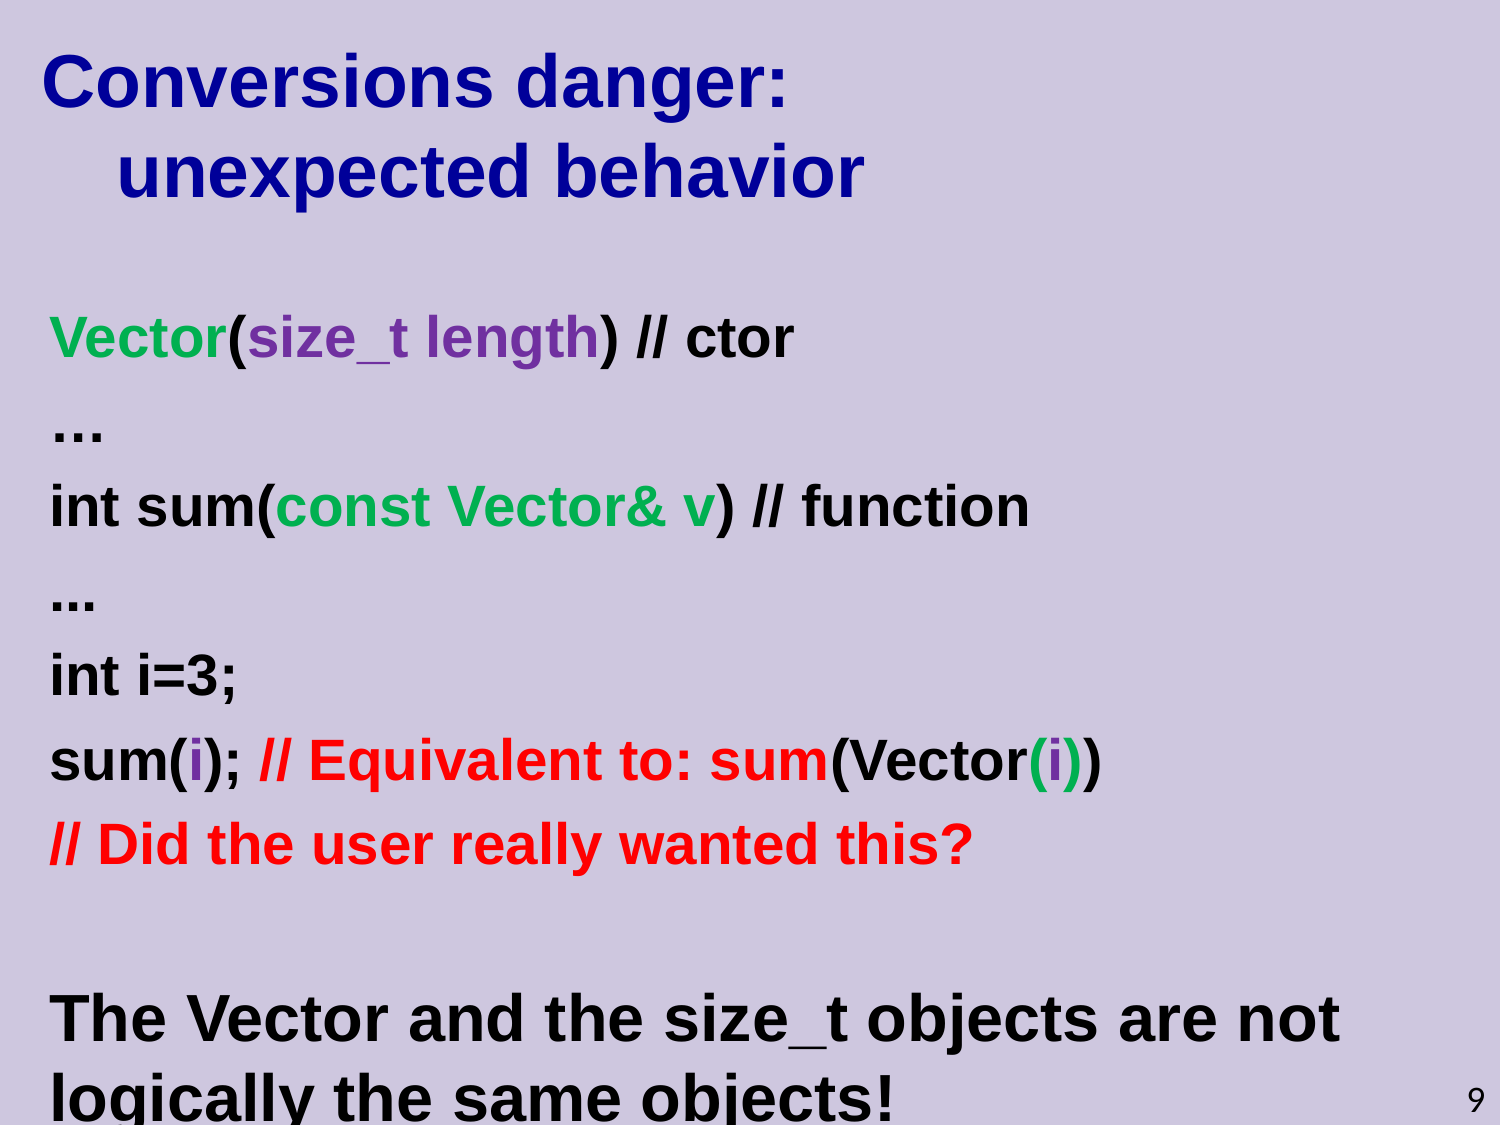

# Conversions danger: unexpected behavior
Vector(size_t length) // ctor
…
int sum(const Vector& v) // function
...
int i=3;
sum(i); // Equivalent to: sum(Vector(i))
// Did the user really wanted this?
The Vector and the size_t objects are not logically the same objects!